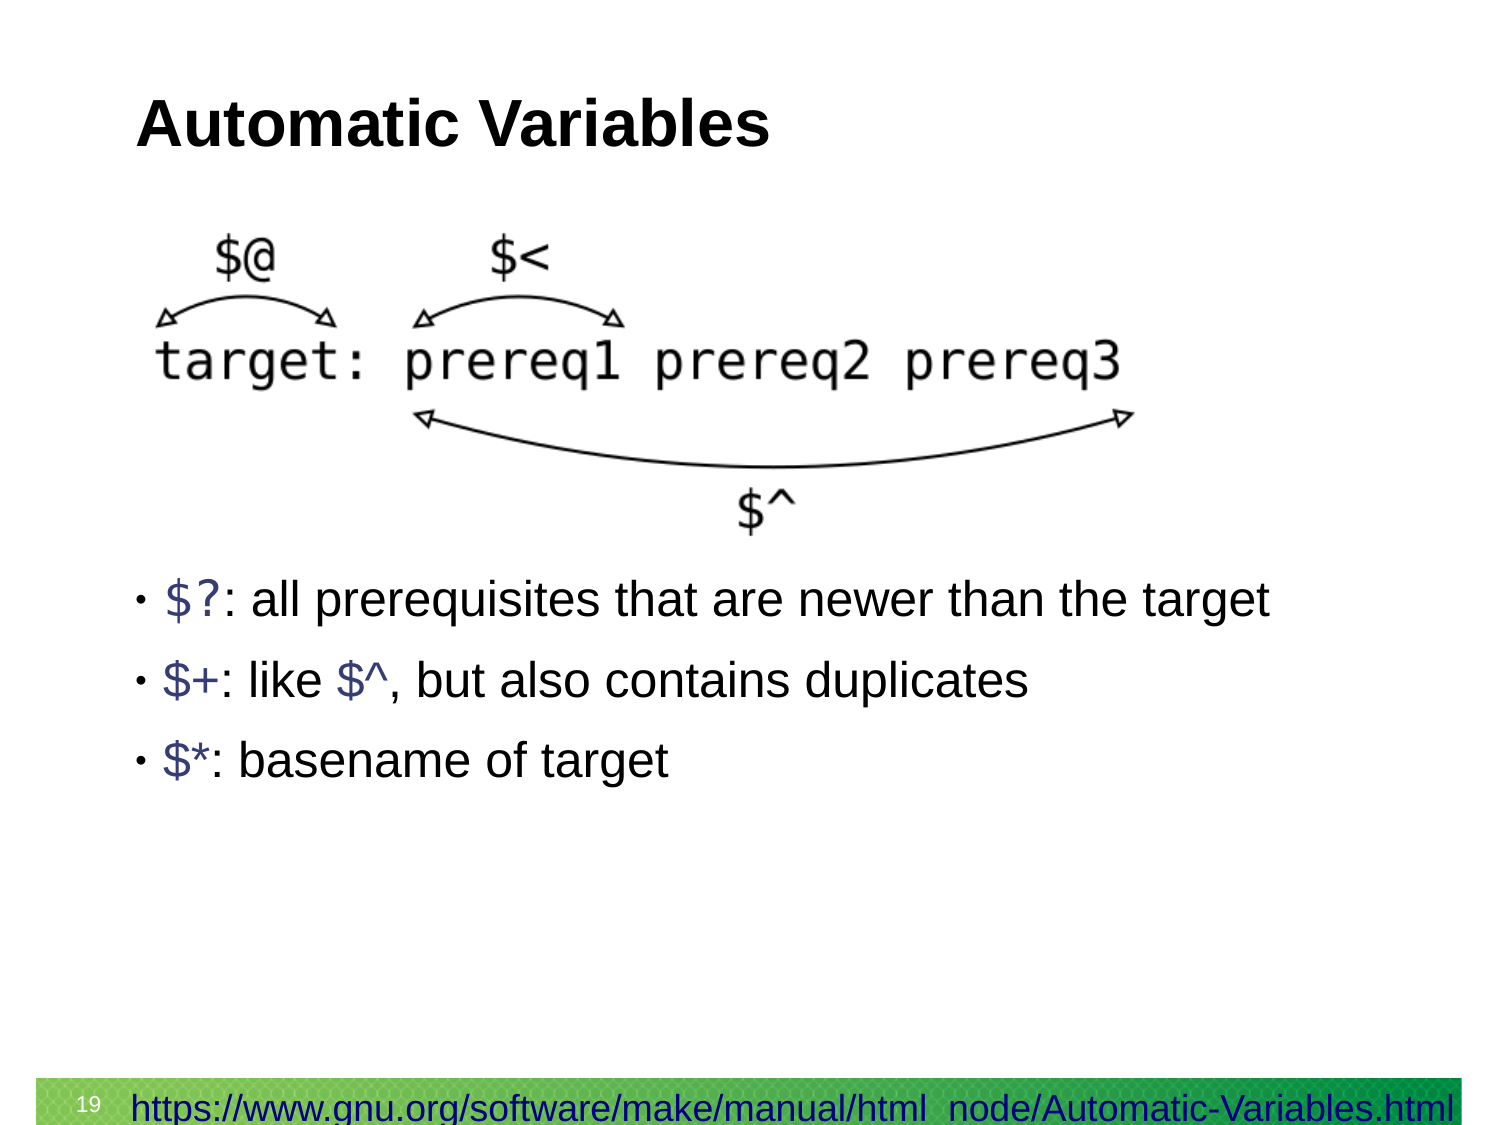

# Automatic Variables
$?: all prerequisites that are newer than the target
$+: like $^, but also contains duplicates
$*: basename of target
https://www.gnu.org/software/make/manual/html_node/Automatic-Variables.html